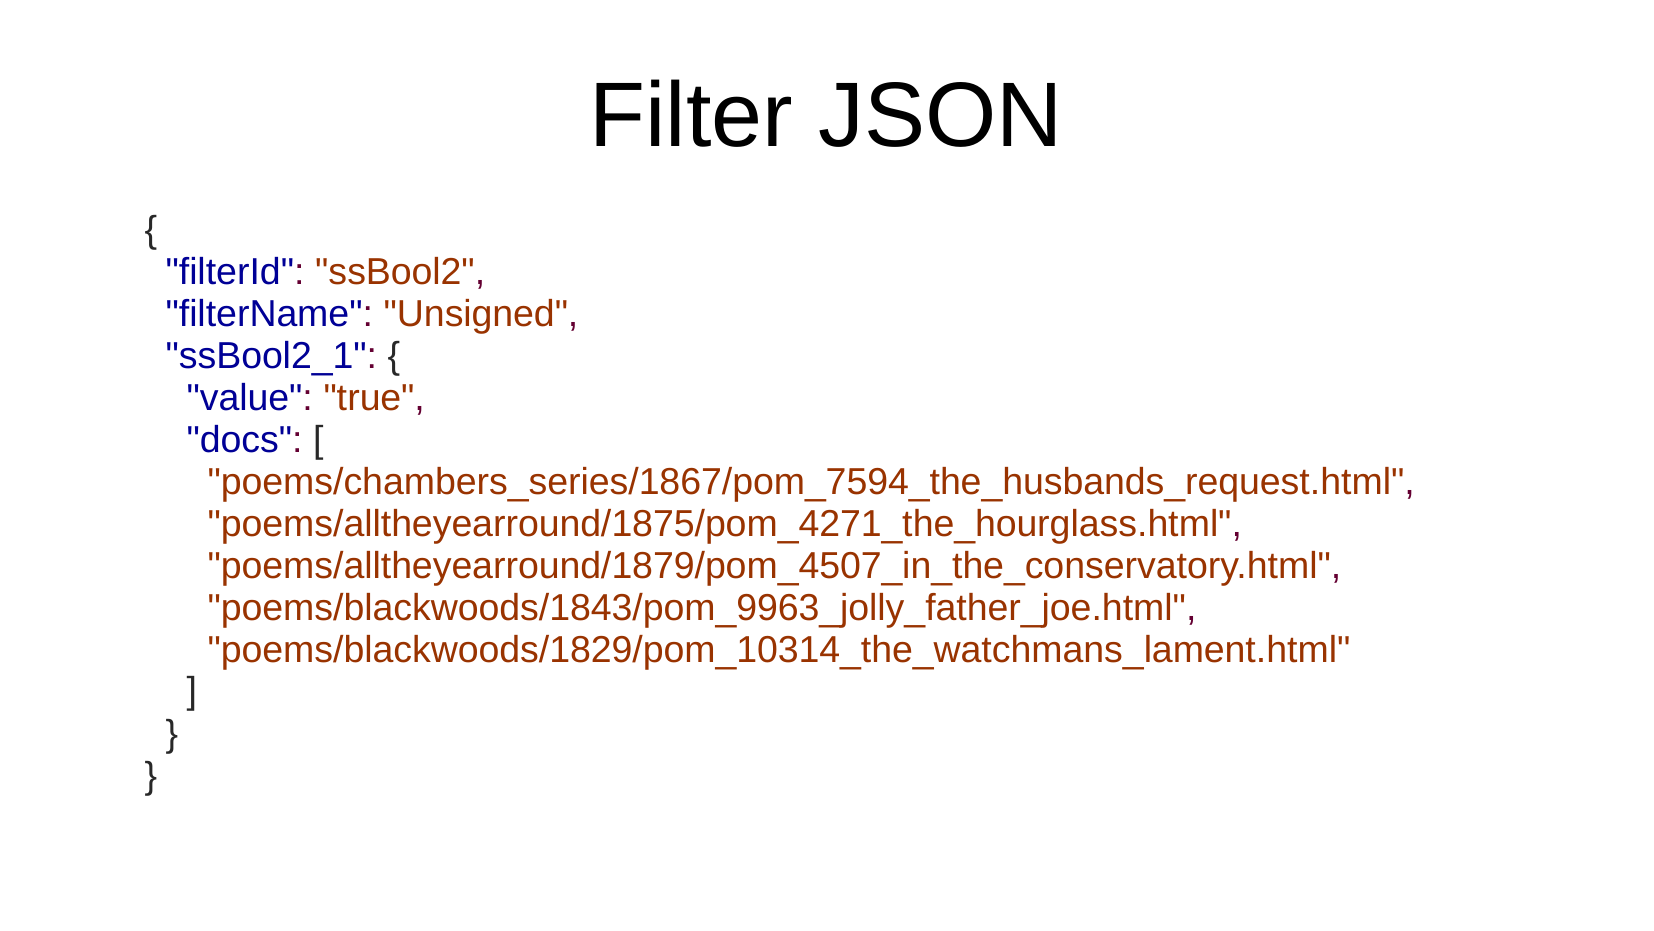

# Filter JSON
{
 "filterId": "ssBool2",
 "filterName": "Unsigned",
 "ssBool2_1": {
 "value": "true",
 "docs": [
 "poems/chambers_series/1867/pom_7594_the_husbands_request.html",
 "poems/alltheyearround/1875/pom_4271_the_hourglass.html",
 "poems/alltheyearround/1879/pom_4507_in_the_conservatory.html",
 "poems/blackwoods/1843/pom_9963_jolly_father_joe.html",
 "poems/blackwoods/1829/pom_10314_the_watchmans_lament.html"
 ]
 }
}